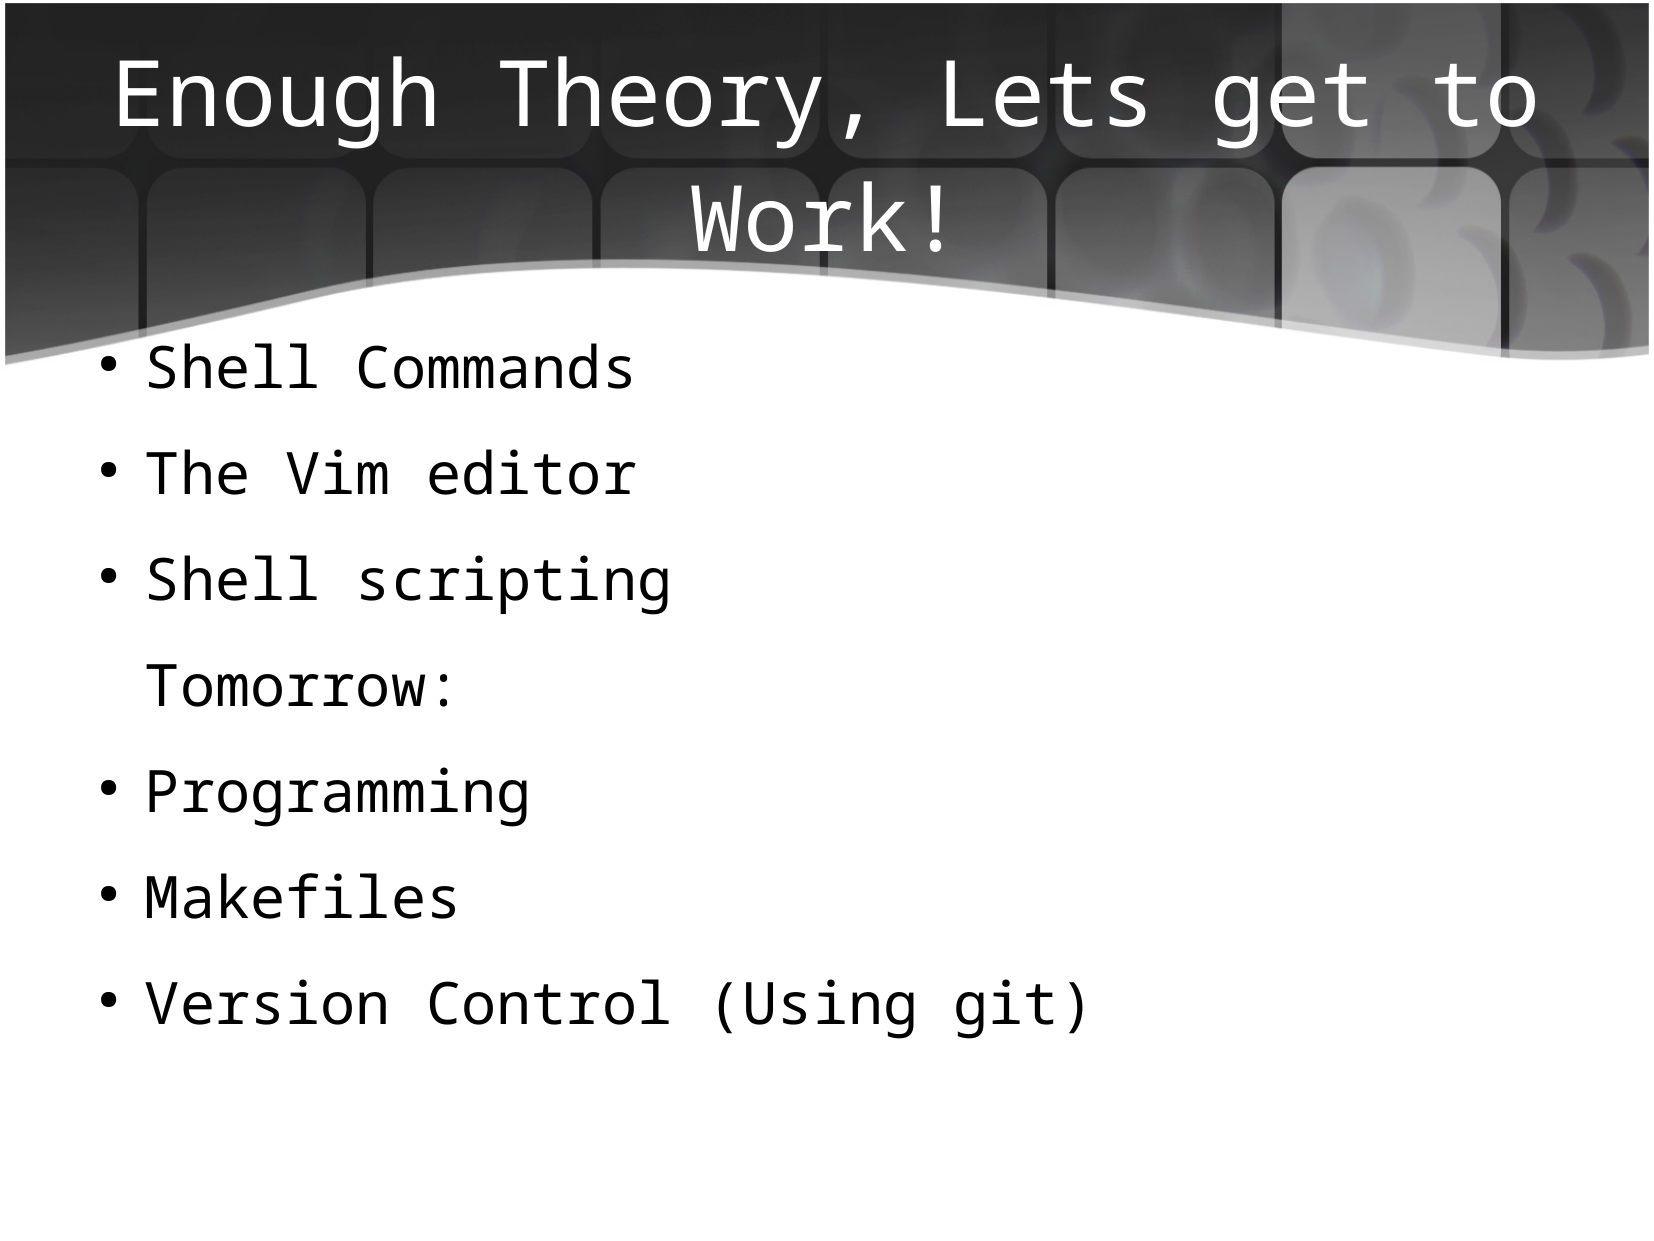

# Enough Theory, Lets get to Work!
Shell Commands
The Vim editor
Shell scripting
Tomorrow:
Programming
Makefiles
Version Control (Using git)